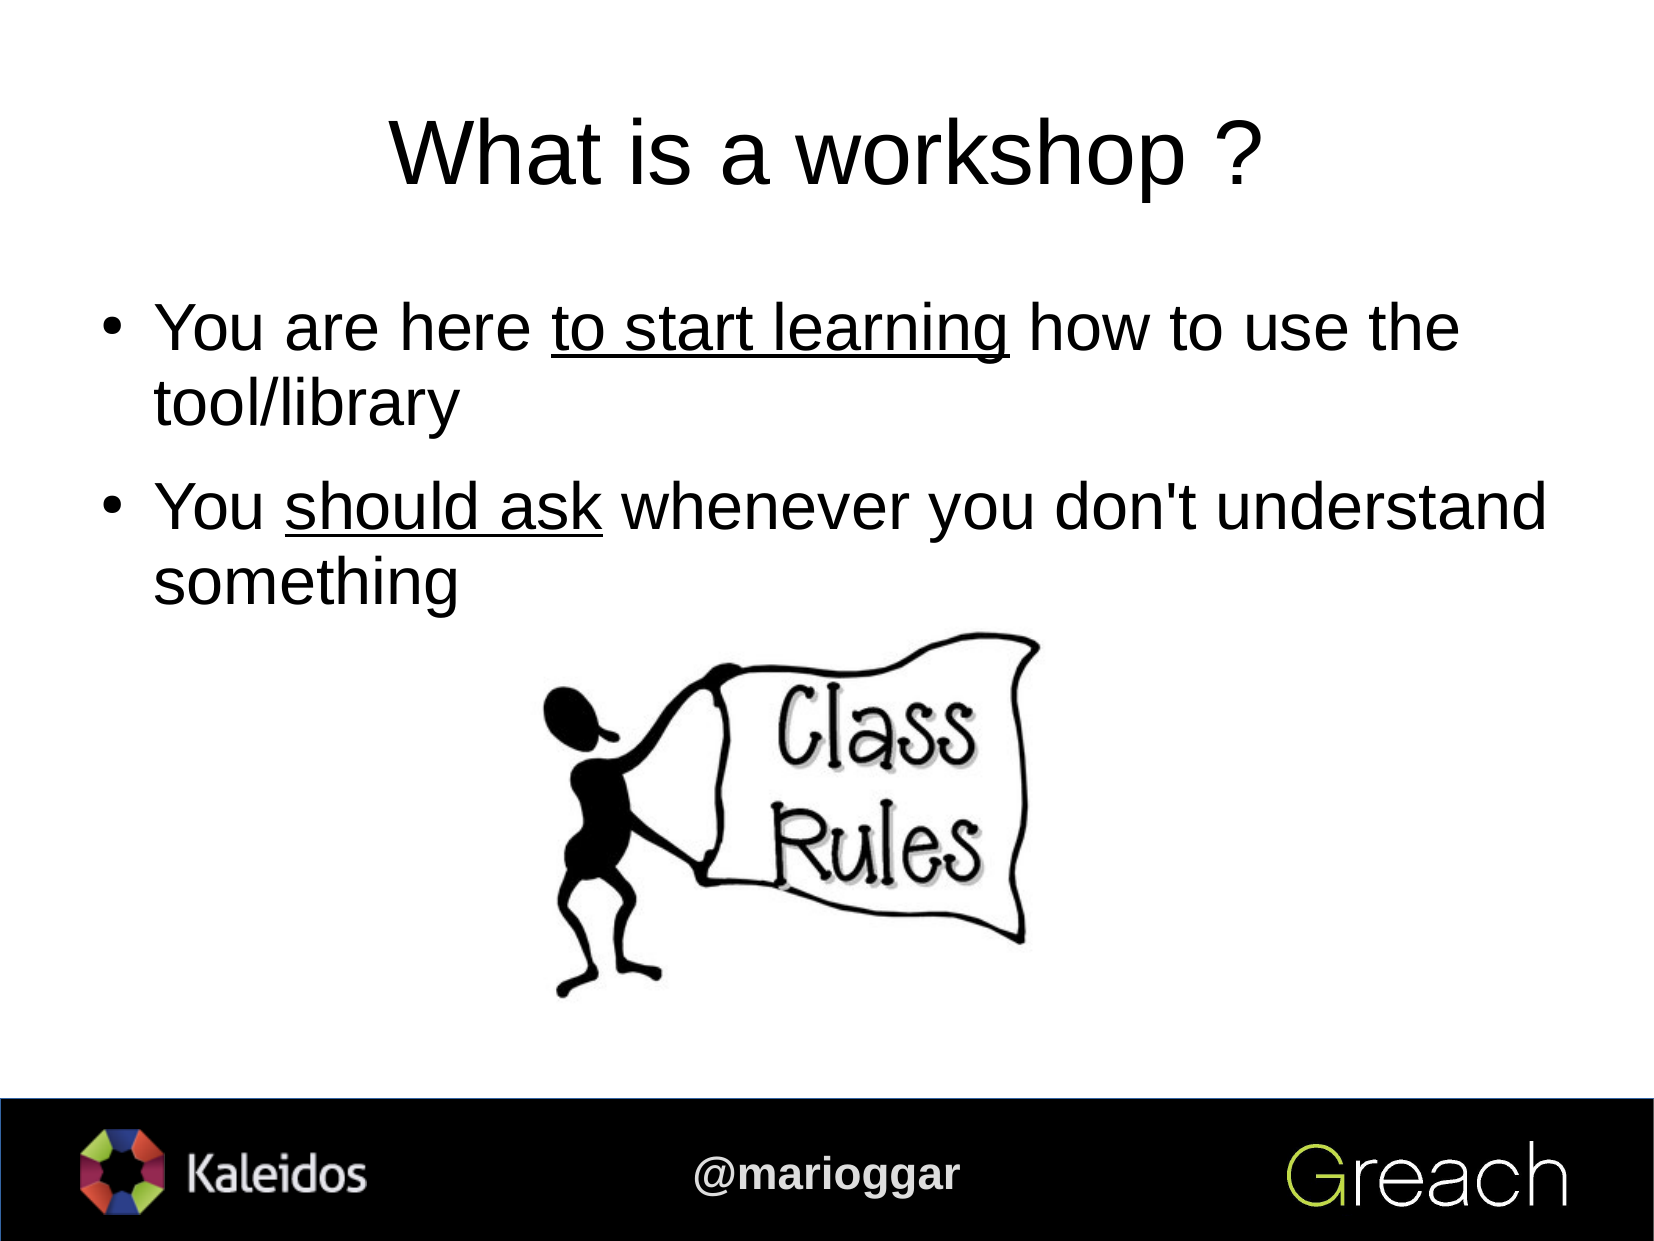

# What is a workshop ?
You are here to start learning how to use the tool/library
You should ask whenever you don't understand something